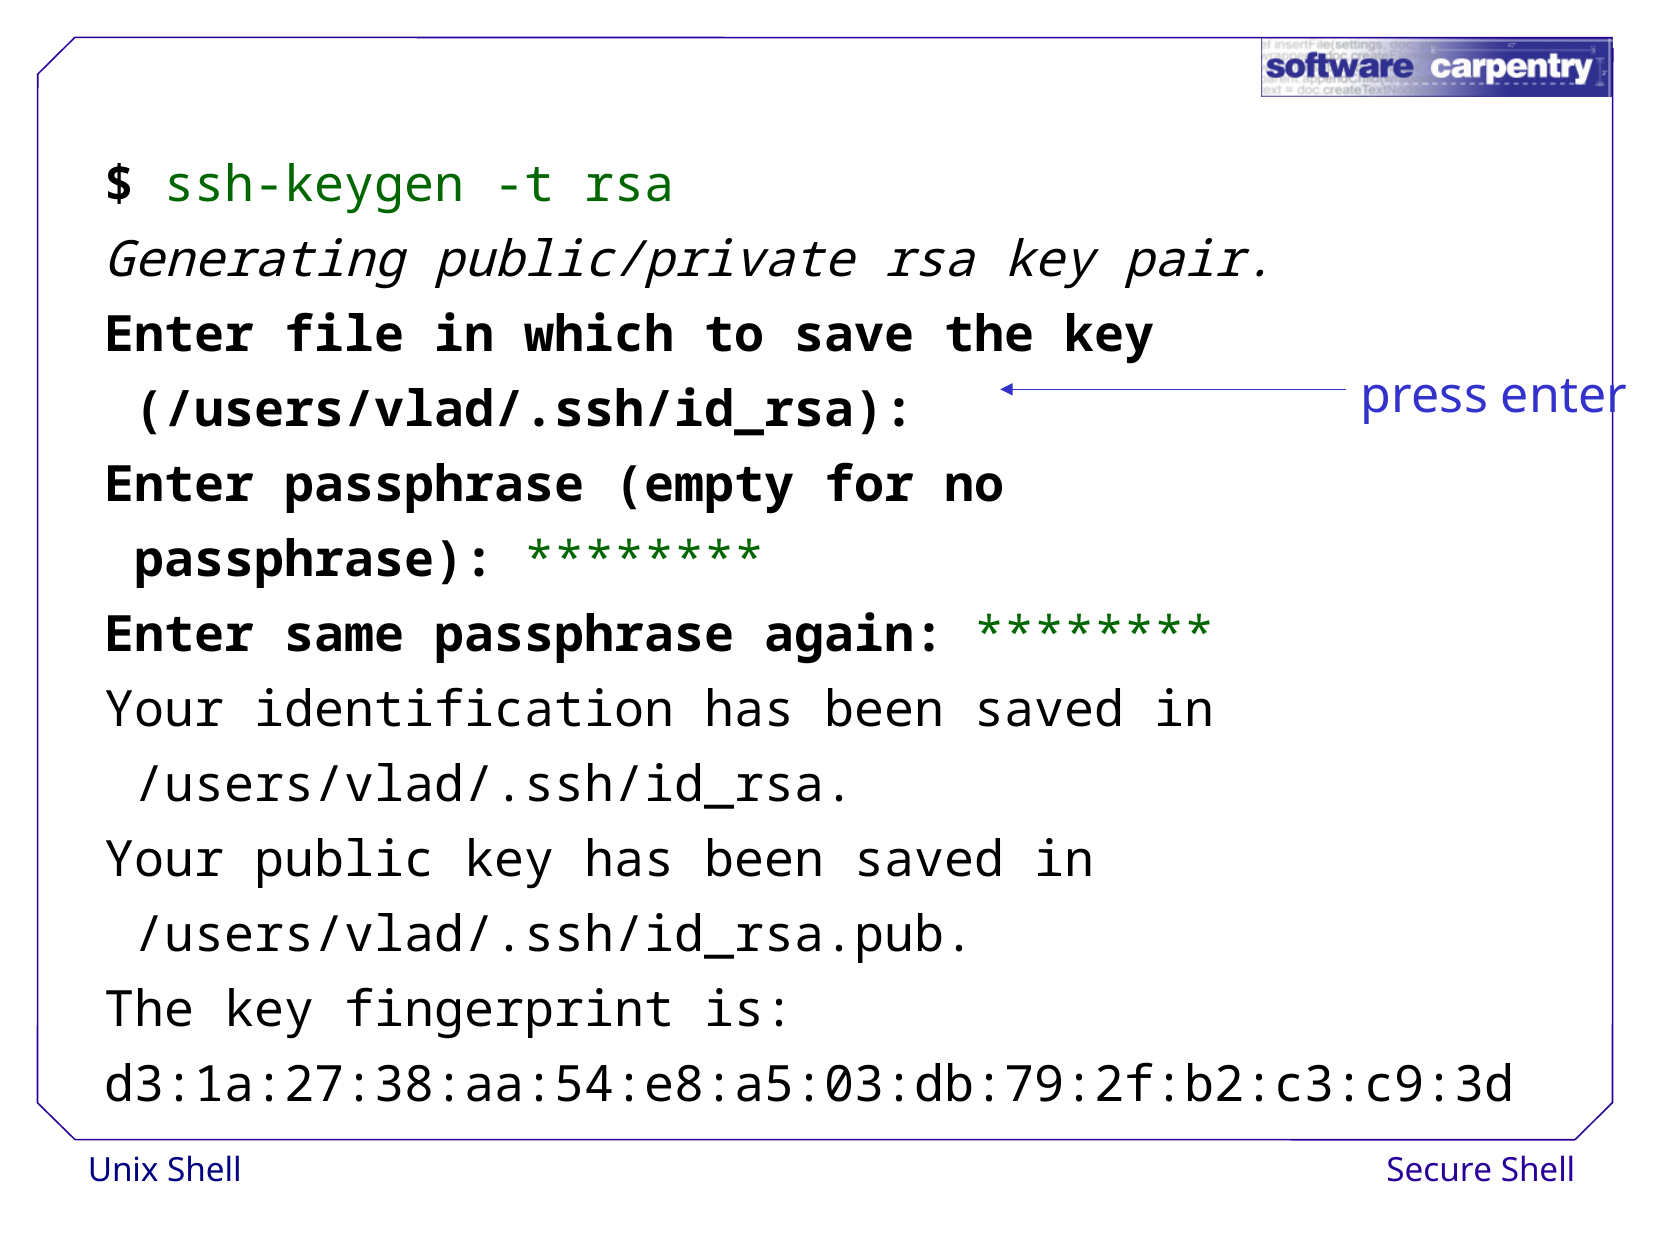

$ ssh-keygen -t rsa
Generating public/private rsa key pair.
Enter file in which to save the key
 (/users/vlad/.ssh/id_rsa):
Enter passphrase (empty for no
 passphrase): ********
Enter same passphrase again: ********
Your identification has been saved in
 /users/vlad/.ssh/id_rsa.
Your public key has been saved in
 /users/vlad/.ssh/id_rsa.pub.
The key fingerprint is:
d3:1a:27:38:aa:54:e8:a5:03:db:79:2f:b2:c3:c9:3d
press enter